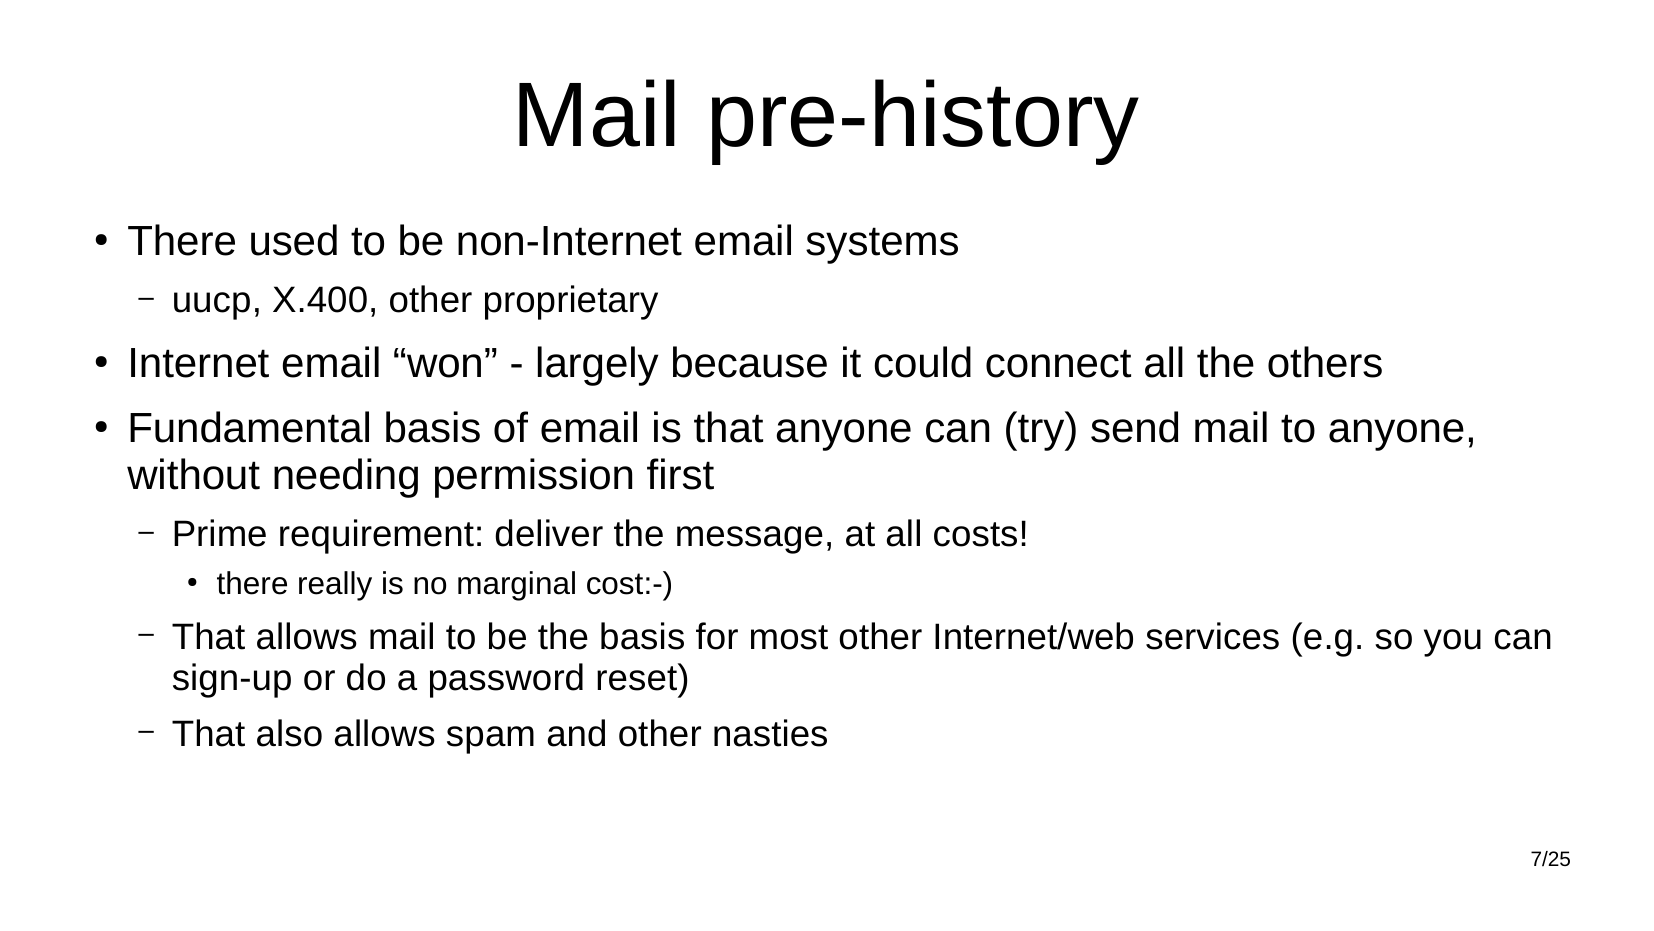

# Mail pre-history
There used to be non-Internet email systems
uucp, X.400, other proprietary
Internet email “won” - largely because it could connect all the others
Fundamental basis of email is that anyone can (try) send mail to anyone, without needing permission first
Prime requirement: deliver the message, at all costs!
there really is no marginal cost:-)
That allows mail to be the basis for most other Internet/web services (e.g. so you can sign-up or do a password reset)
That also allows spam and other nasties
7